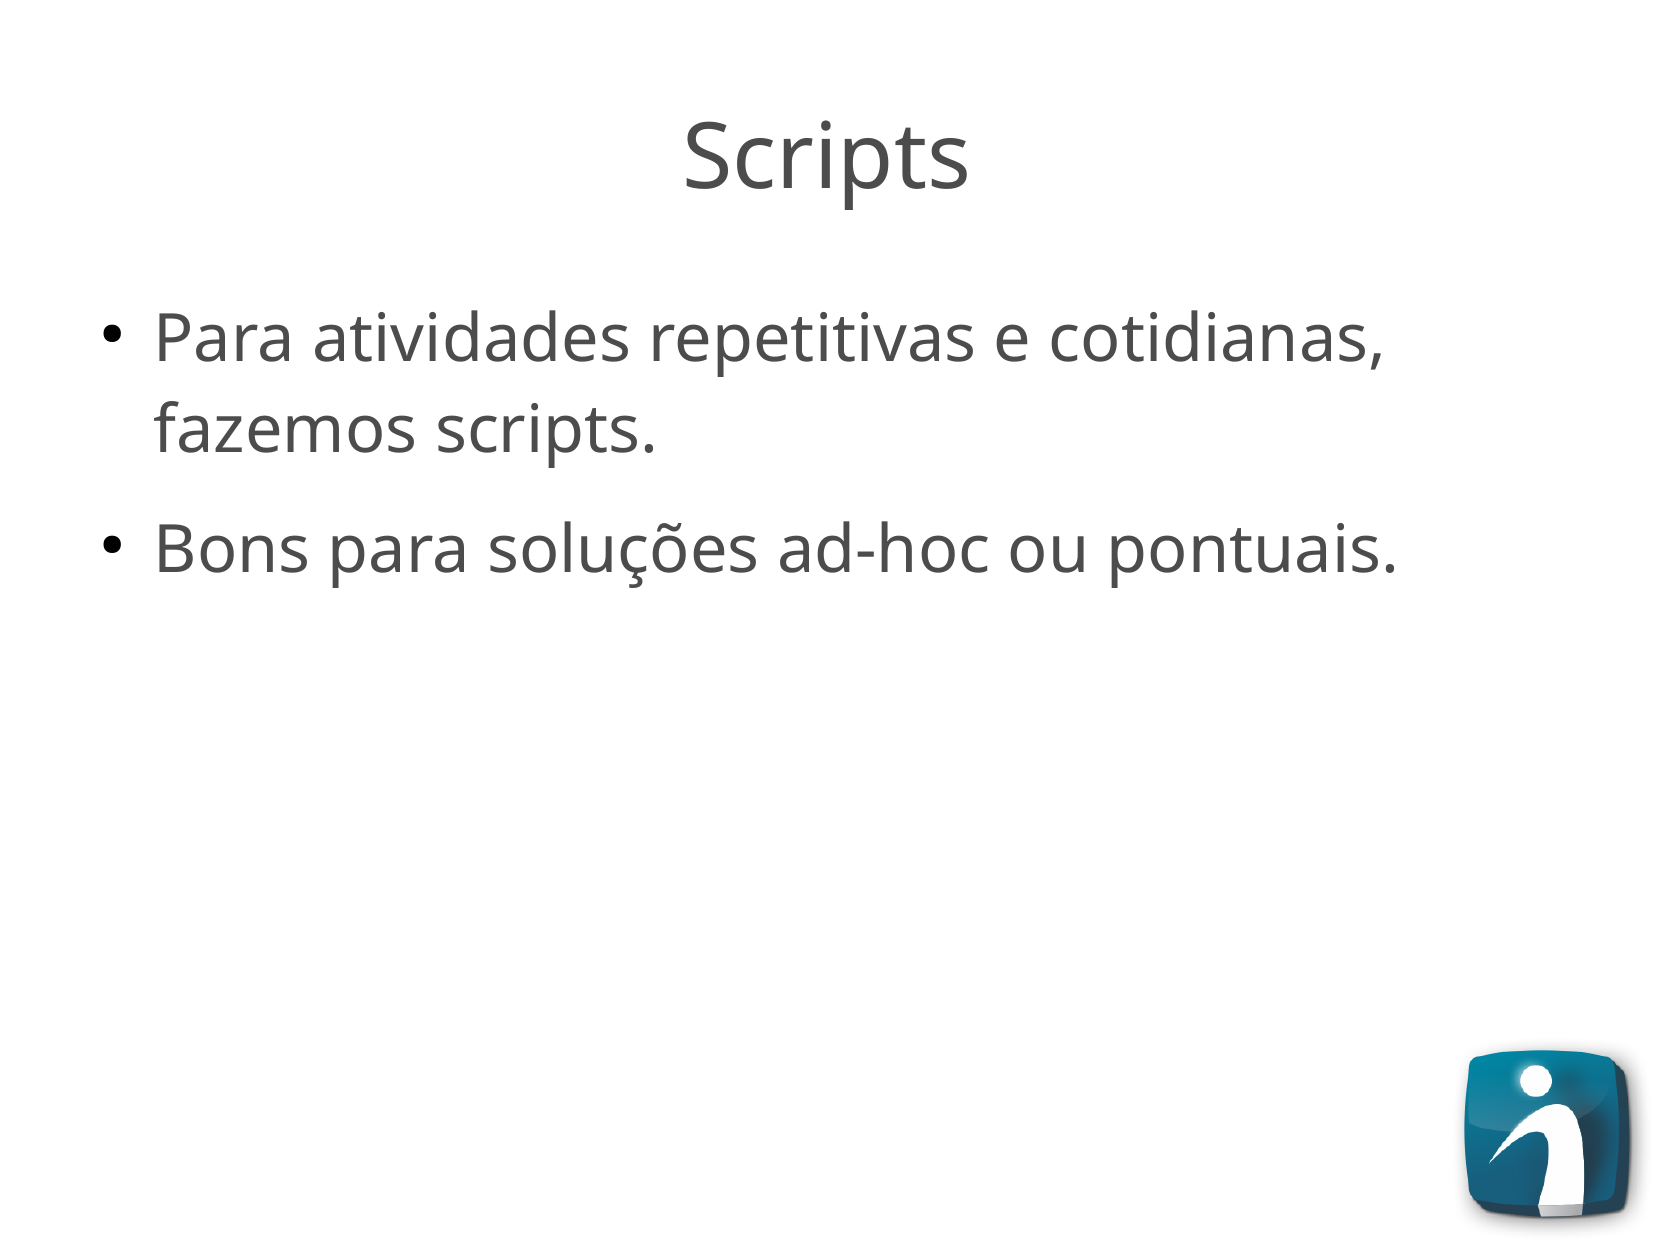

# Scripts
Para atividades repetitivas e cotidianas, fazemos scripts.
Bons para soluções ad-hoc ou pontuais.